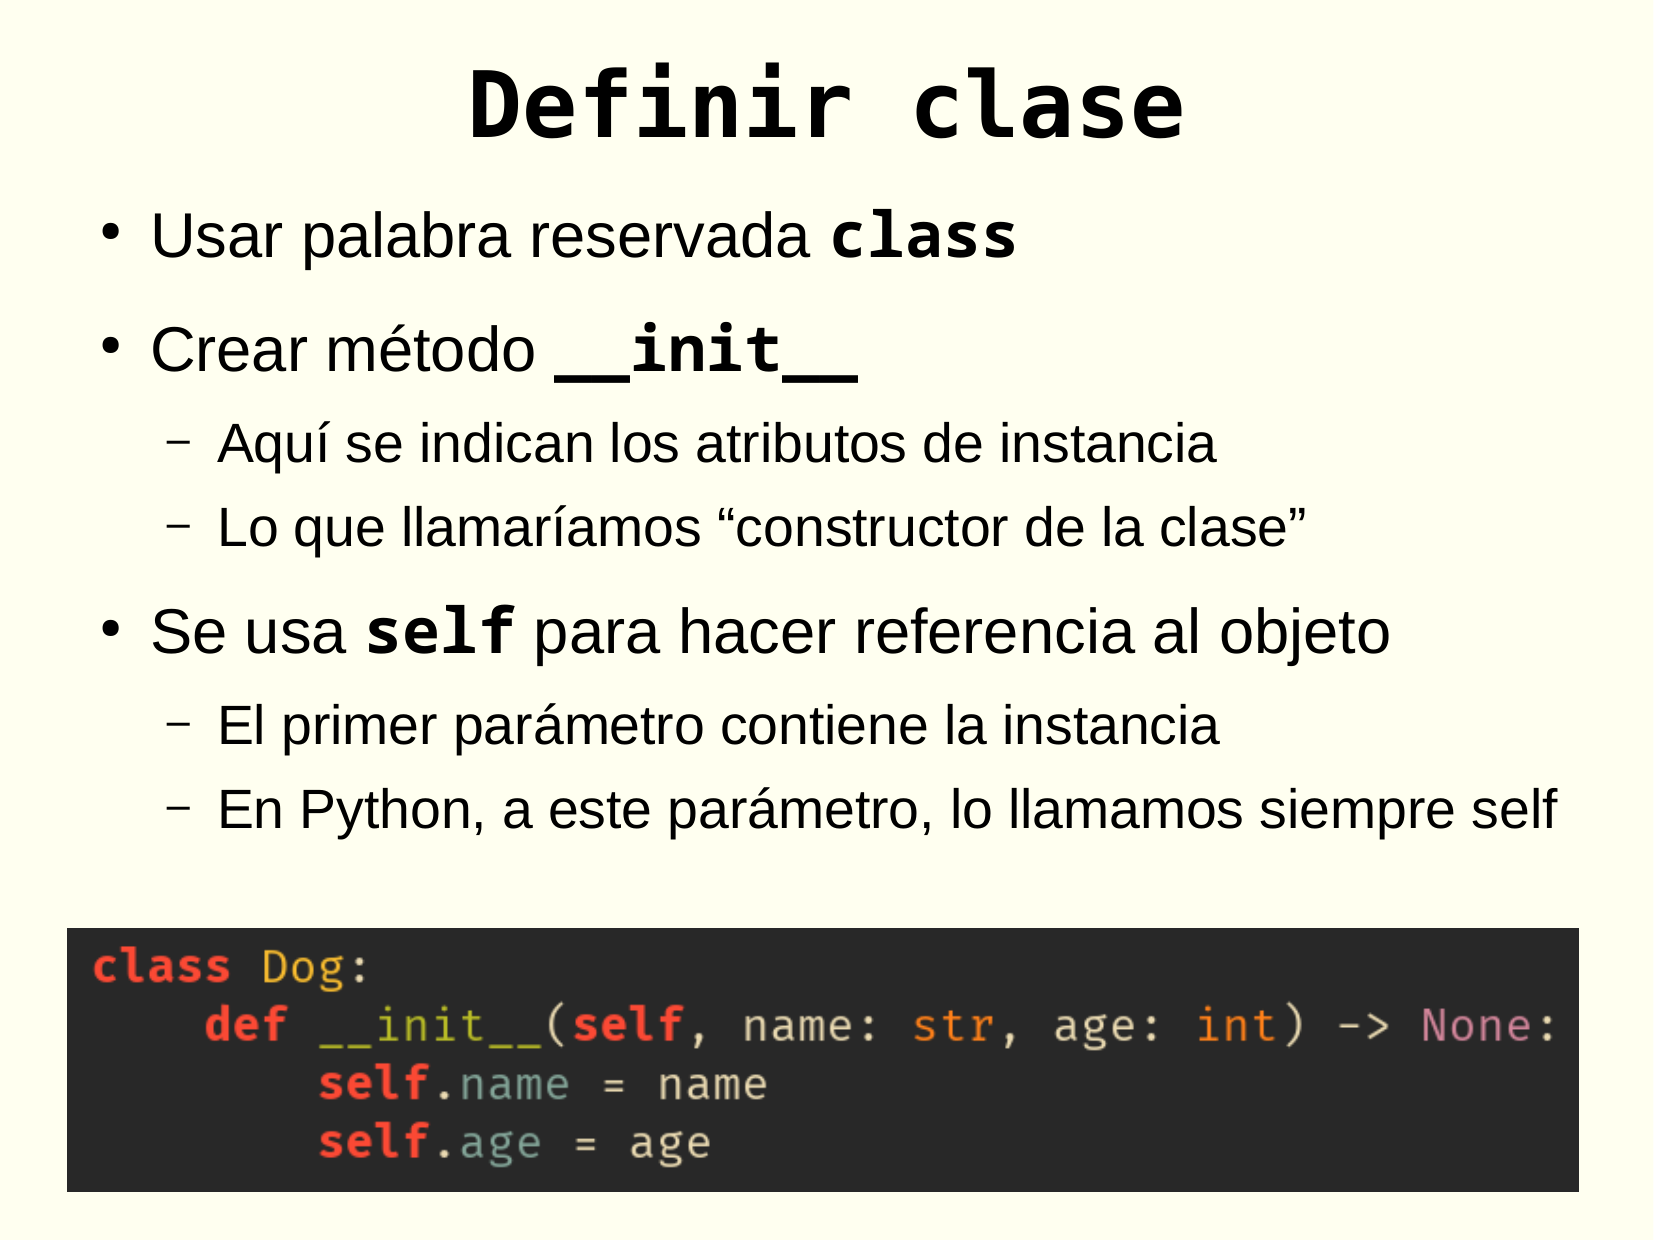

# Definir clase
Usar palabra reservada class
Crear método __init__
Aquí se indican los atributos de instancia
Lo que llamaríamos “constructor de la clase”
Se usa self para hacer referencia al objeto
El primer parámetro contiene la instancia
En Python, a este parámetro, lo llamamos siempre self